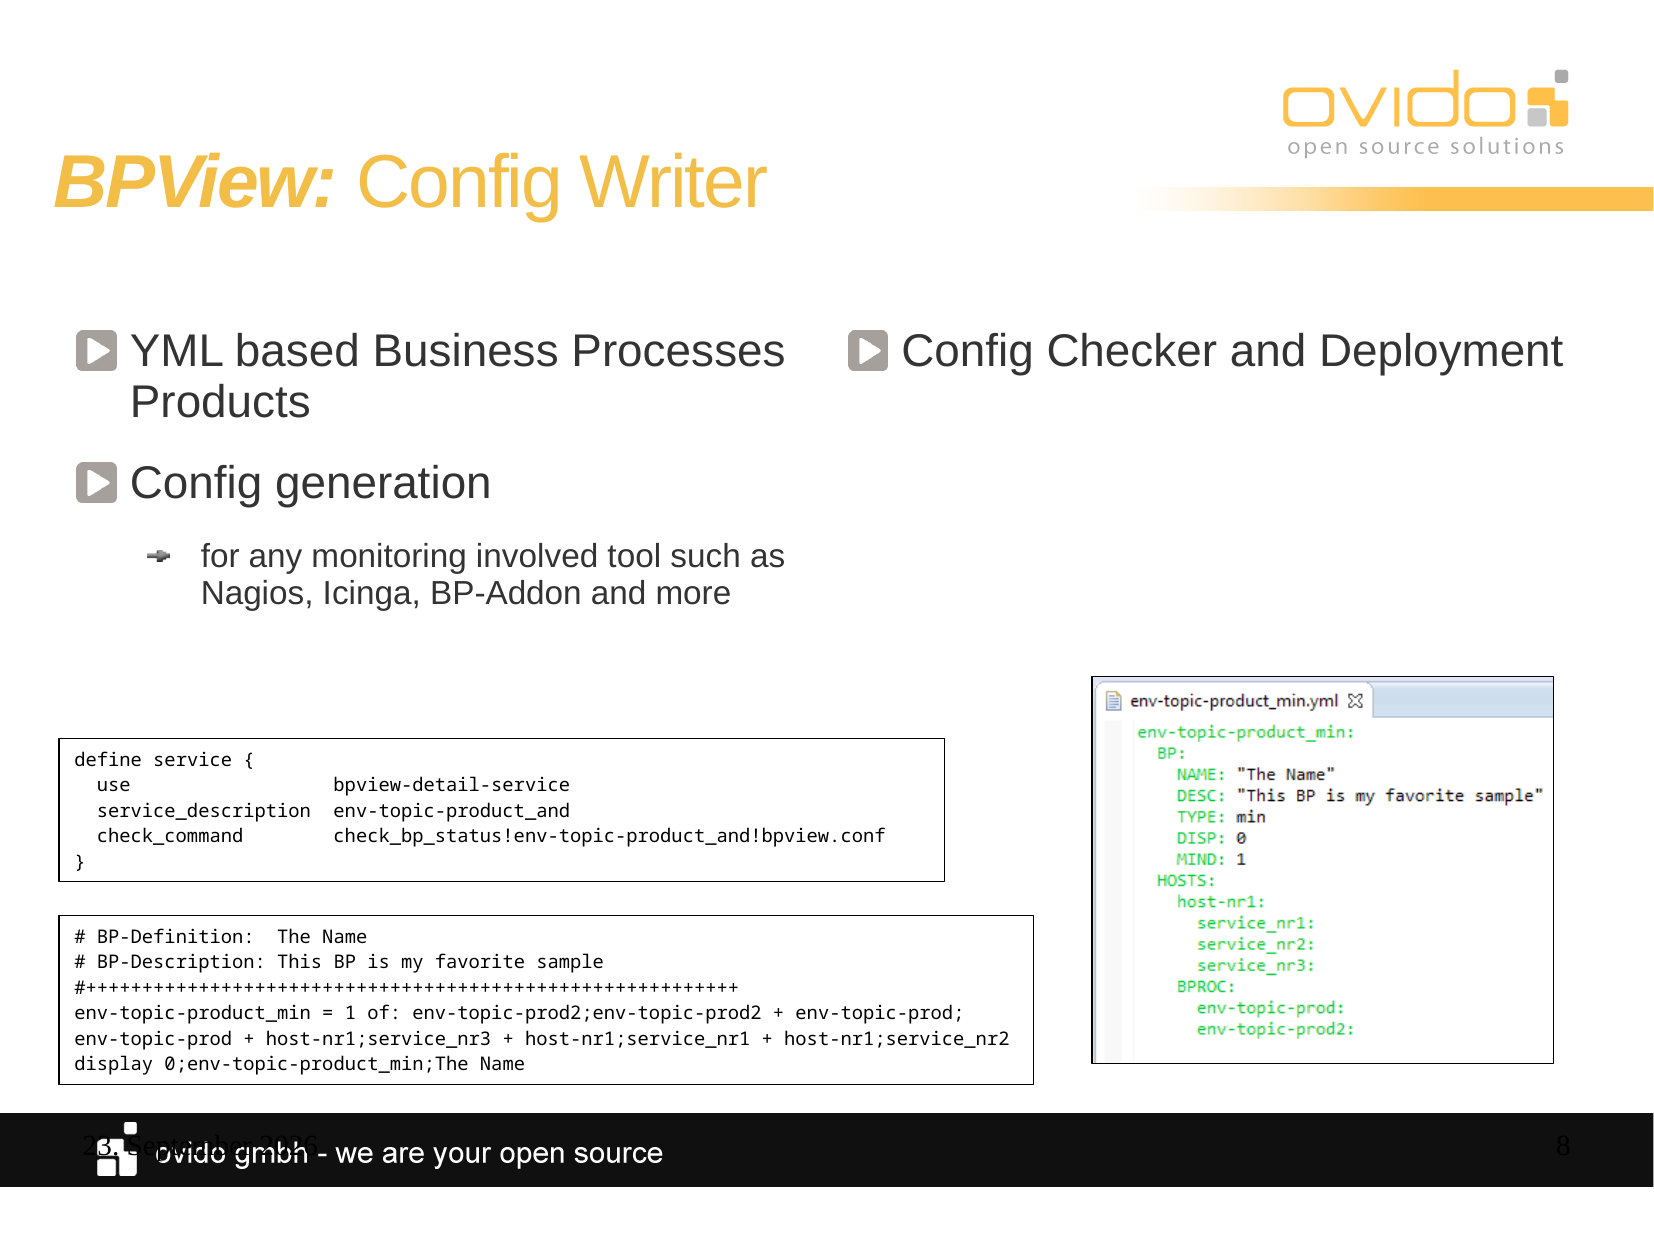

# BPView: Config Writer
YML based Business Processes Products
Config generation
for any monitoring involved tool such as Nagios, Icinga, BP-Addon and more
Config Checker and Deployment
define service {
 use bpview-detail-service
 service_description env-topic-product_and
 check_command check_bp_status!env-topic-product_and!bpview.conf
}
# BP-Definition: The Name
# BP-Description: This BP is my favorite sample
#++++++++++++++++++++++++++++++++++++++++++++++++++++++++++
env-topic-product_min = 1 of: env-topic-prod2;env-topic-prod2 + env-topic-prod;
env-topic-prod + host-nr1;service_nr3 + host-nr1;service_nr1 + host-nr1;service_nr2
display 0;env-topic-product_min;The Name
8